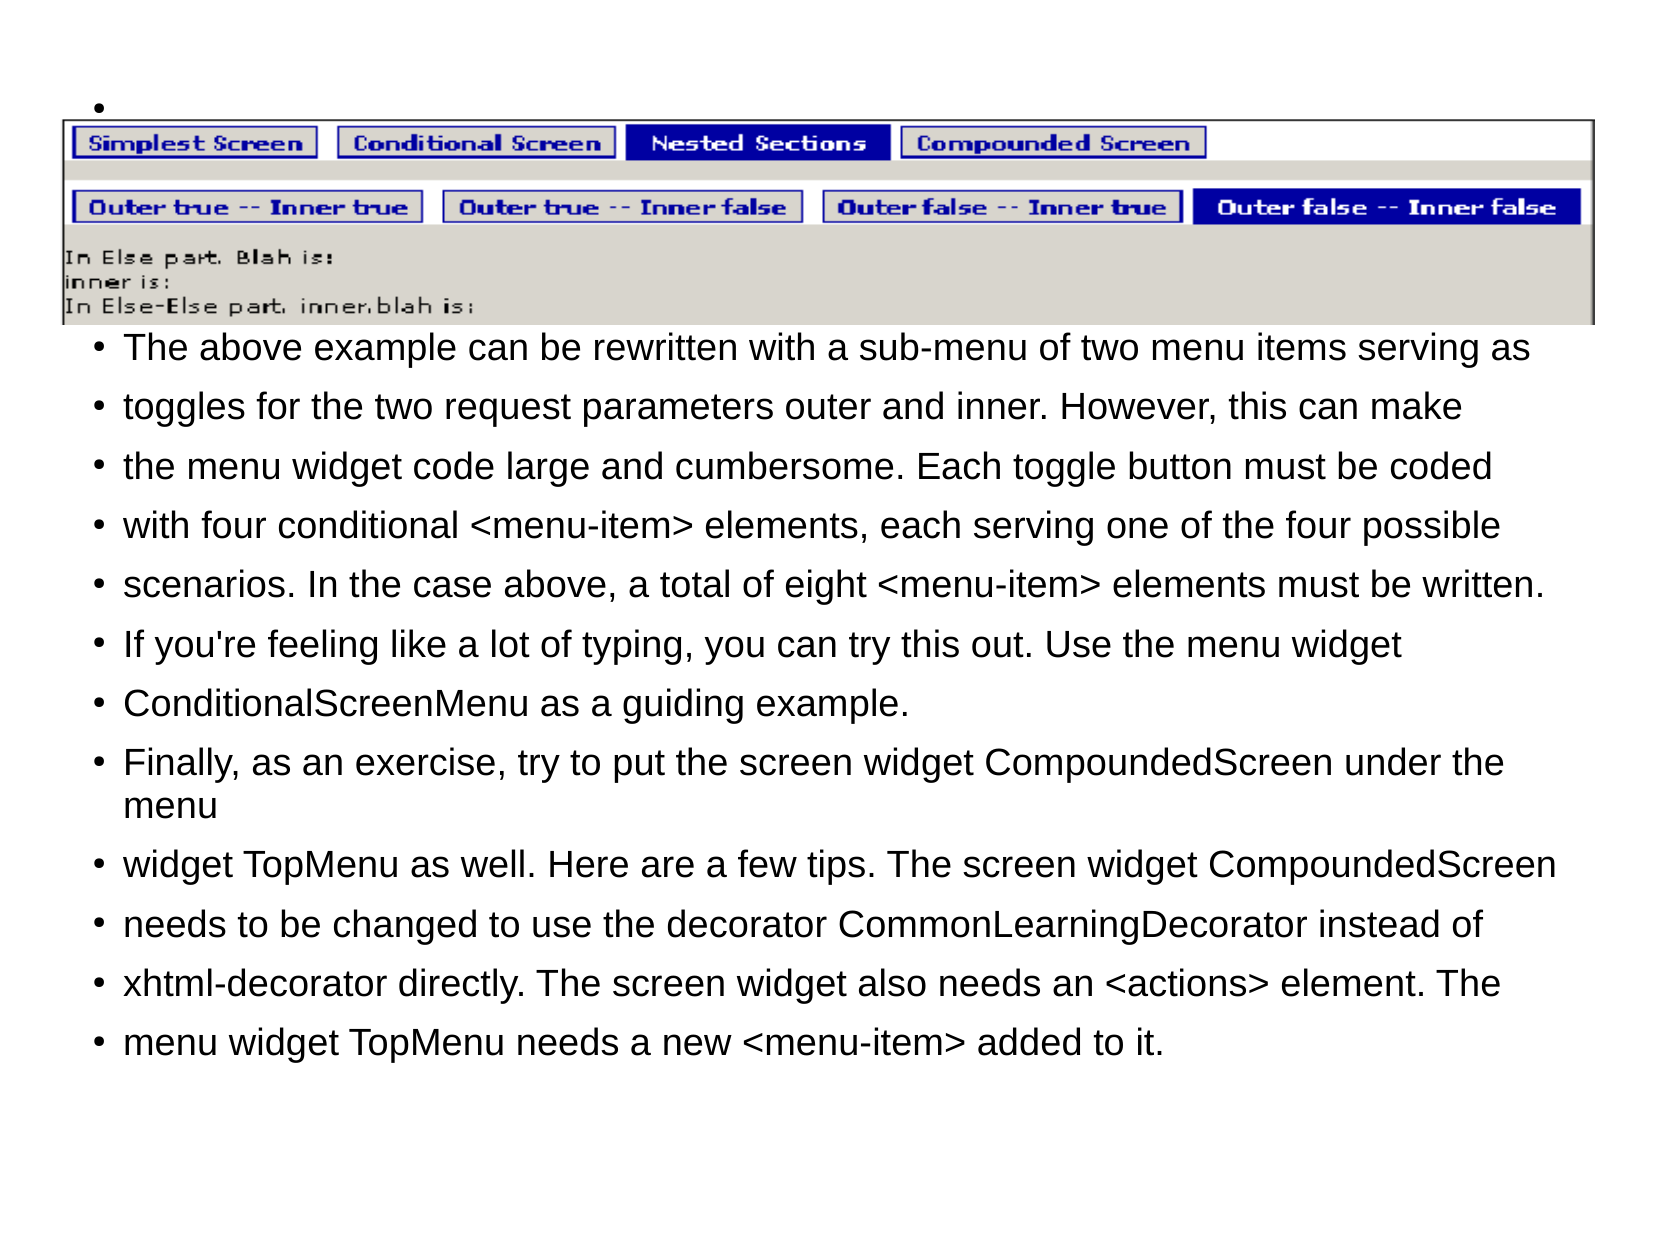

#
The above example can be rewritten with a sub-menu of two menu items serving as
toggles for the two request parameters outer and inner. However, this can make
the menu widget code large and cumbersome. Each toggle button must be coded
with four conditional <menu-item> elements, each serving one of the four possible
scenarios. In the case above, a total of eight <menu-item> elements must be written.
If you're feeling like a lot of typing, you can try this out. Use the menu widget
ConditionalScreenMenu as a guiding example.
Finally, as an exercise, try to put the screen widget CompoundedScreen under the menu
widget TopMenu as well. Here are a few tips. The screen widget CompoundedScreen
needs to be changed to use the decorator CommonLearningDecorator instead of
xhtml-decorator directly. The screen widget also needs an <actions> element. The
menu widget TopMenu needs a new <menu-item> added to it.